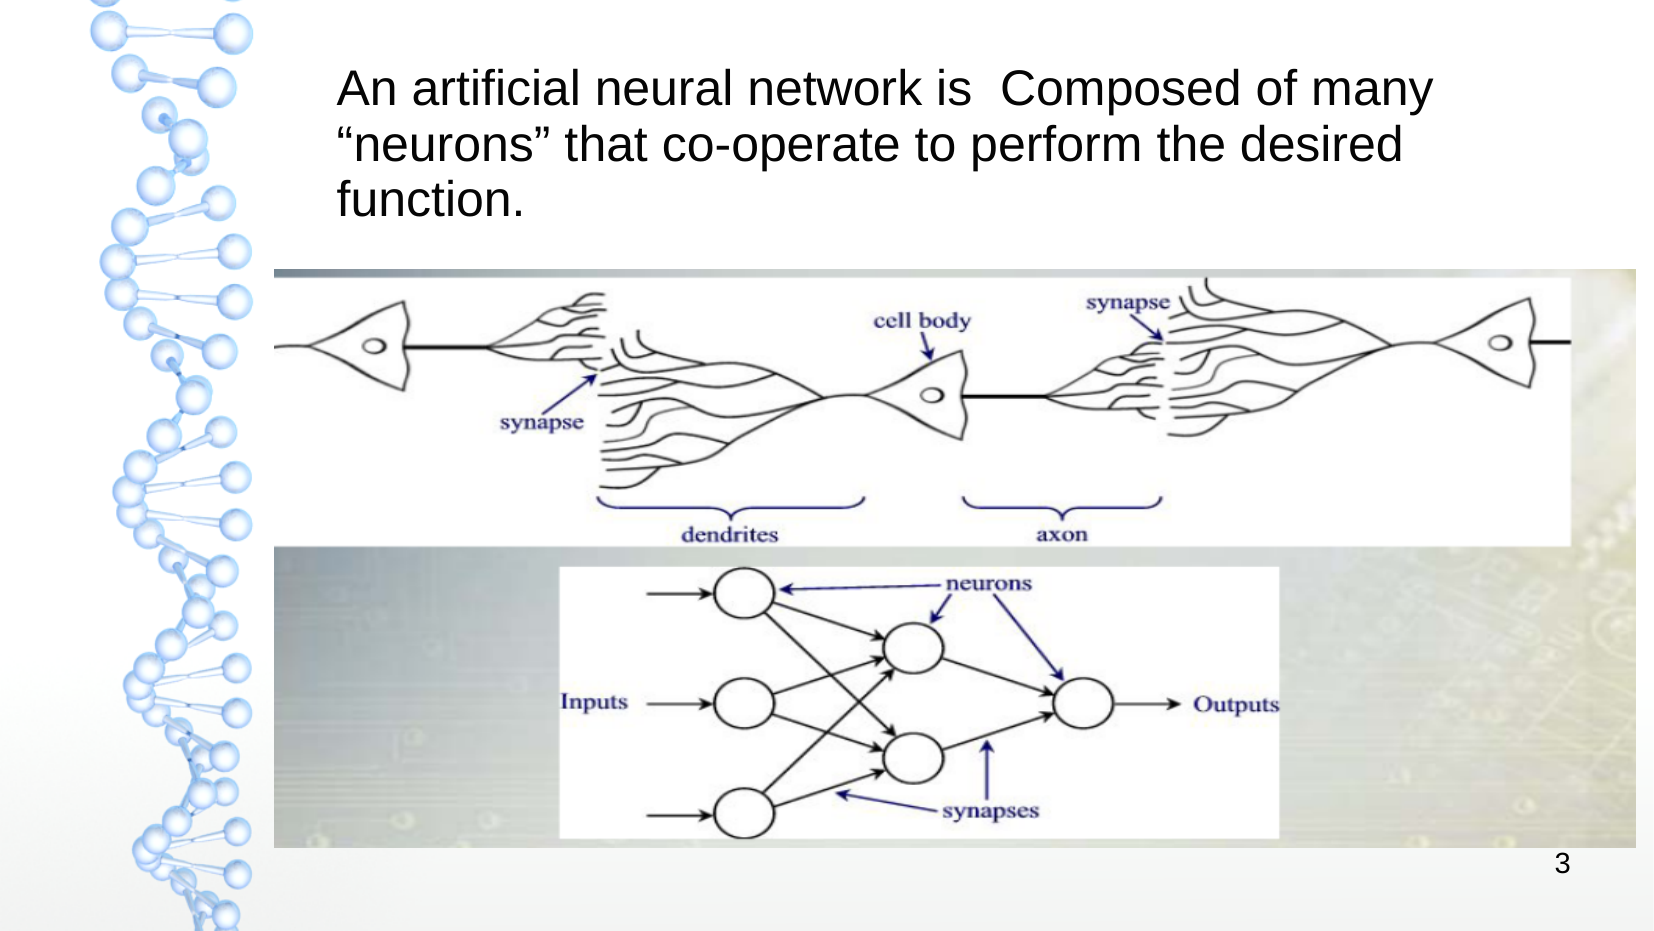

# An artificial neural network is Composed of many “neurons” that co-operate to perform the desired function.
3